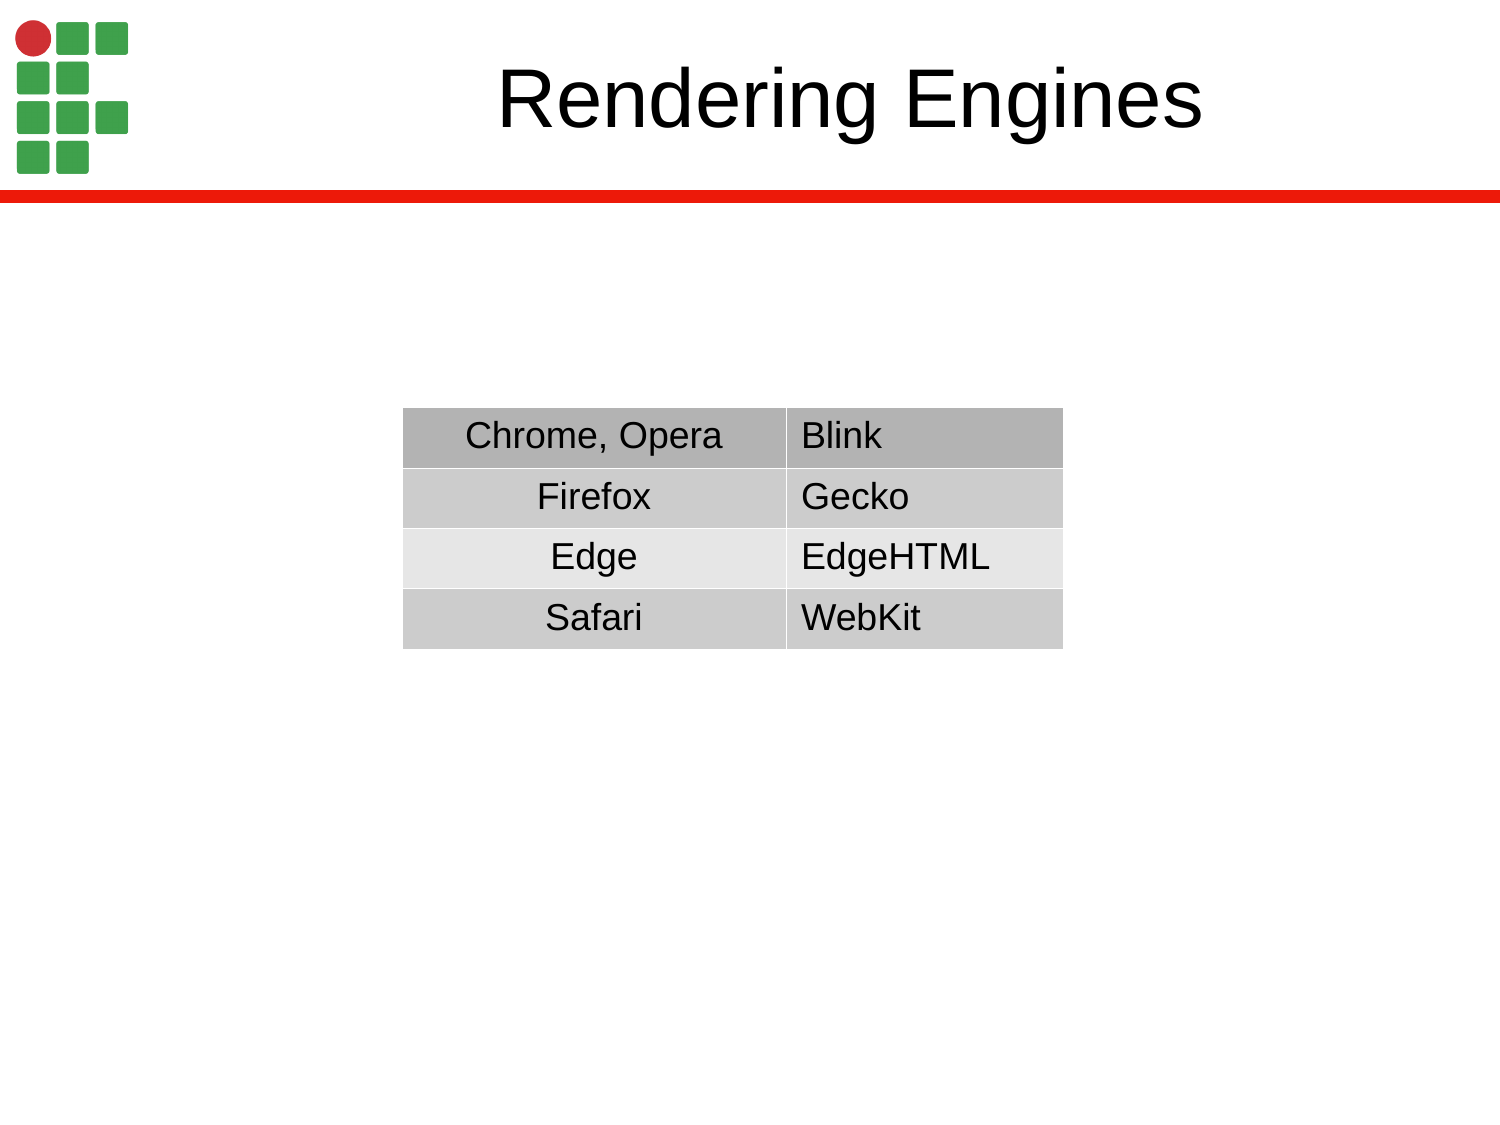

# Rendering Engines
| Chrome, Opera | Blink |
| --- | --- |
| Firefox | Gecko |
| Edge | EdgeHTML |
| Safari | WebKit |